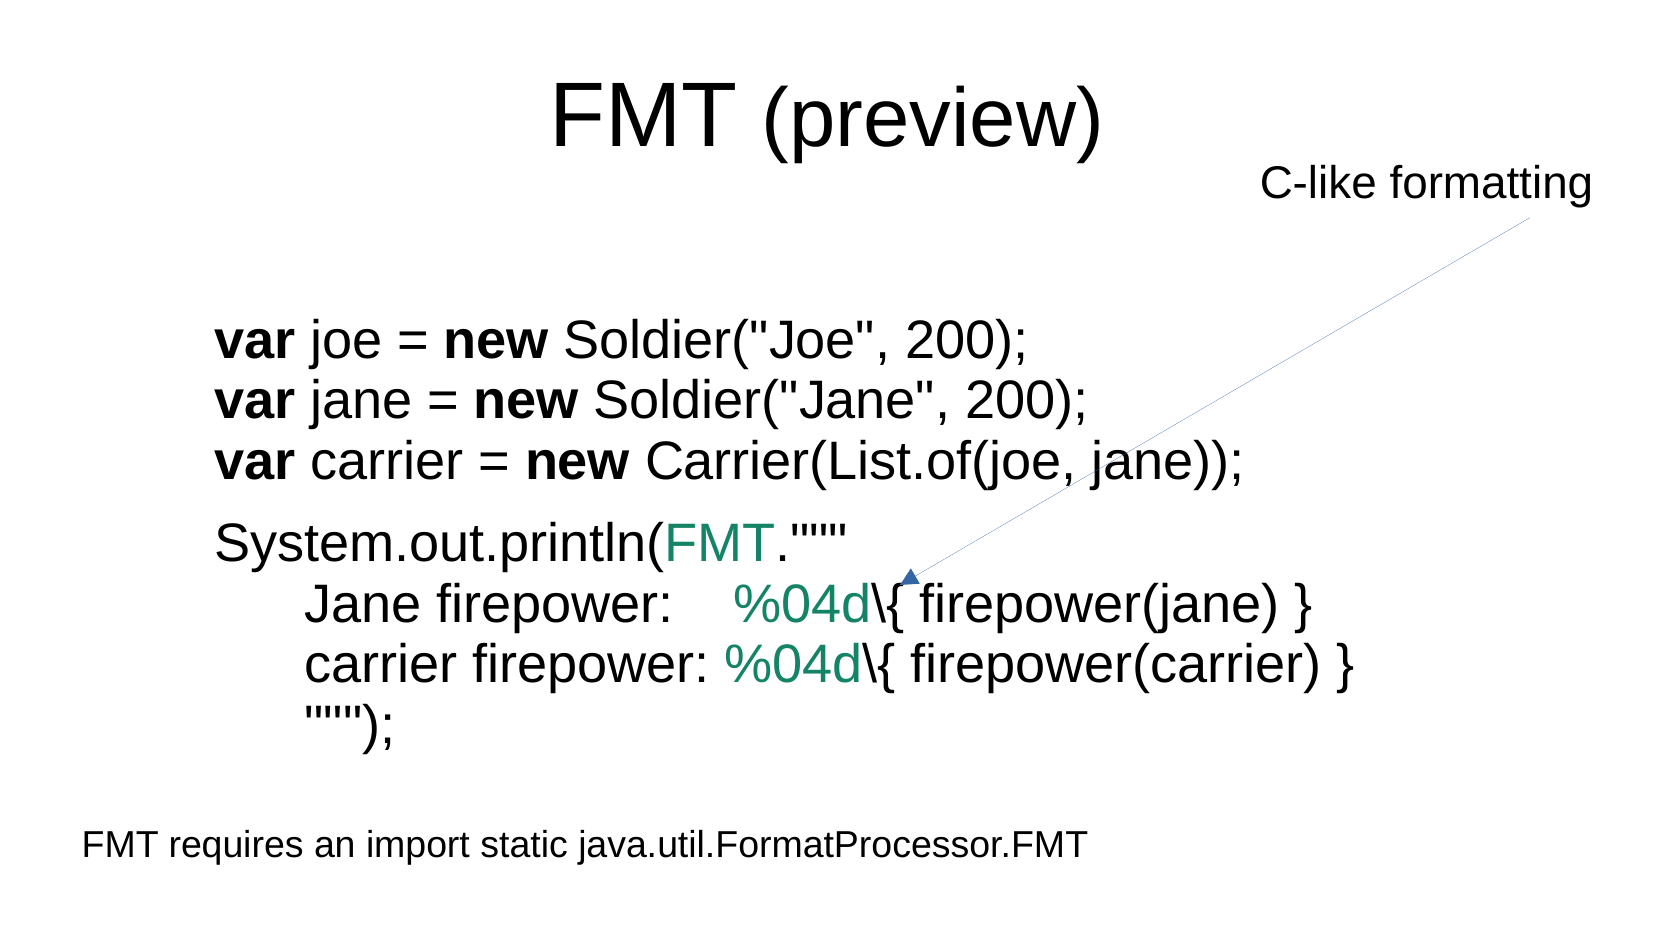

# FMT (preview)
C-like formatting
var joe = new Soldier("Joe", 200);
var jane = new Soldier("Jane", 200);
var carrier = new Carrier(List.of(joe, jane));
System.out.println(FMT."""
 Jane firepower: %04d\{ firepower(jane) }
 carrier firepower: %04d\{ firepower(carrier) }
 """);
FMT requires an import static java.util.FormatProcessor.FMT